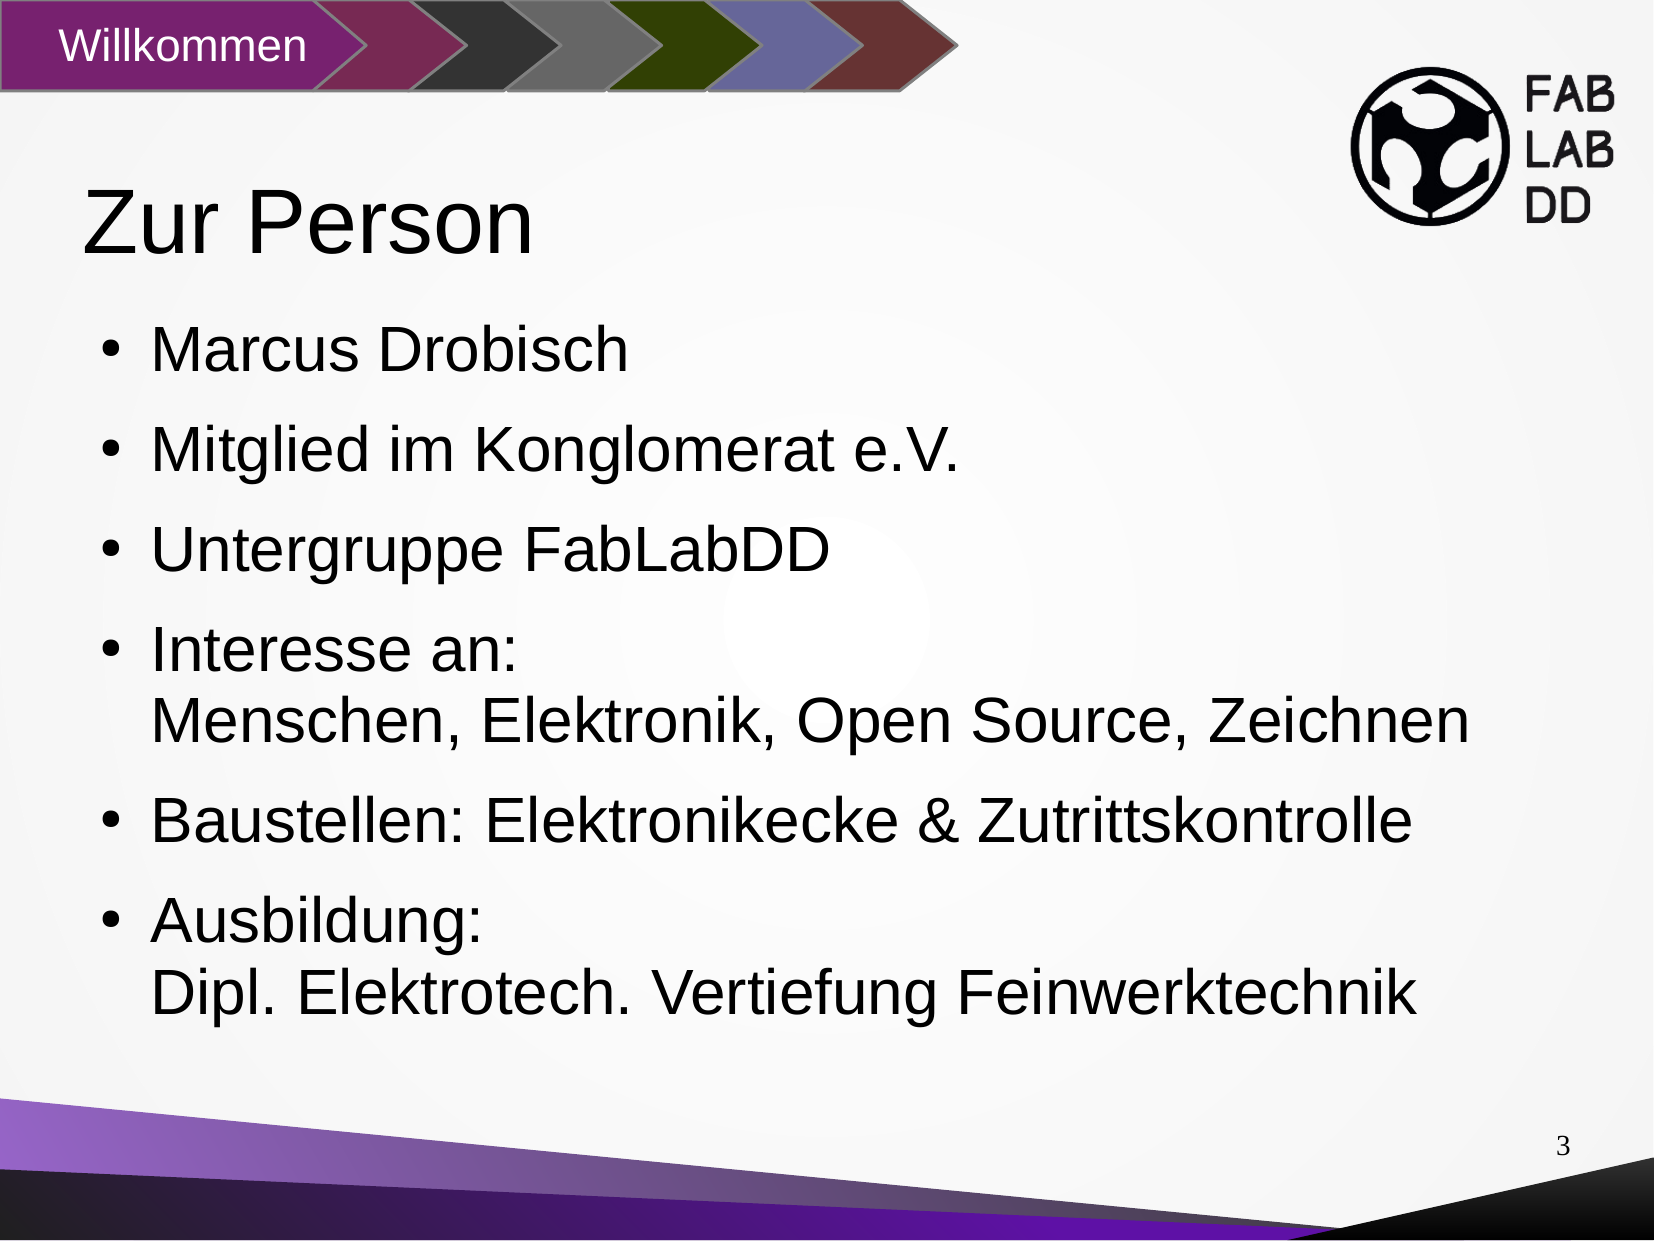

Willkommen
# Zur Person
Marcus Drobisch
Mitglied im Konglomerat e.V.
Untergruppe FabLabDD
Interesse an:
Menschen, Elektronik, Open Source, Zeichnen
Baustellen: Elektronikecke & Zutrittskontrolle
Ausbildung:
Dipl. Elektrotech. Vertiefung Feinwerktechnik